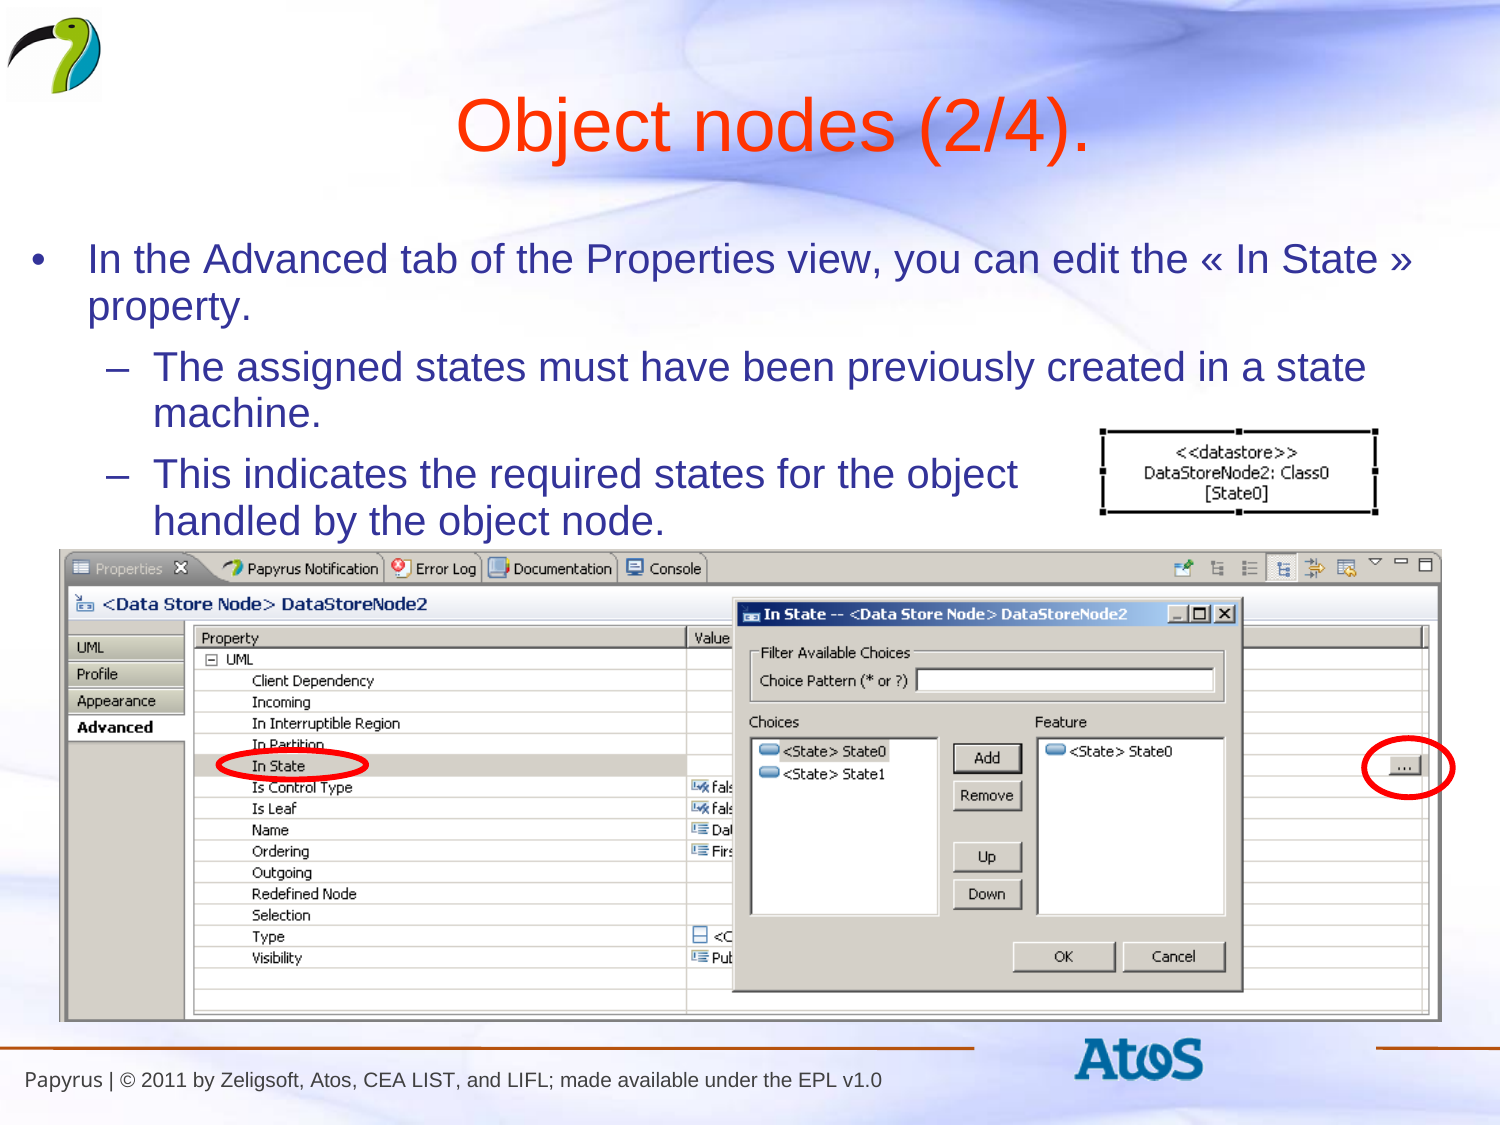

# Object nodes (2/4).
In the Advanced tab of the Properties view, you can edit the « In State » property.
The assigned states must have been previously created in a state machine.
This indicates the required states for the object
handled by the object node.